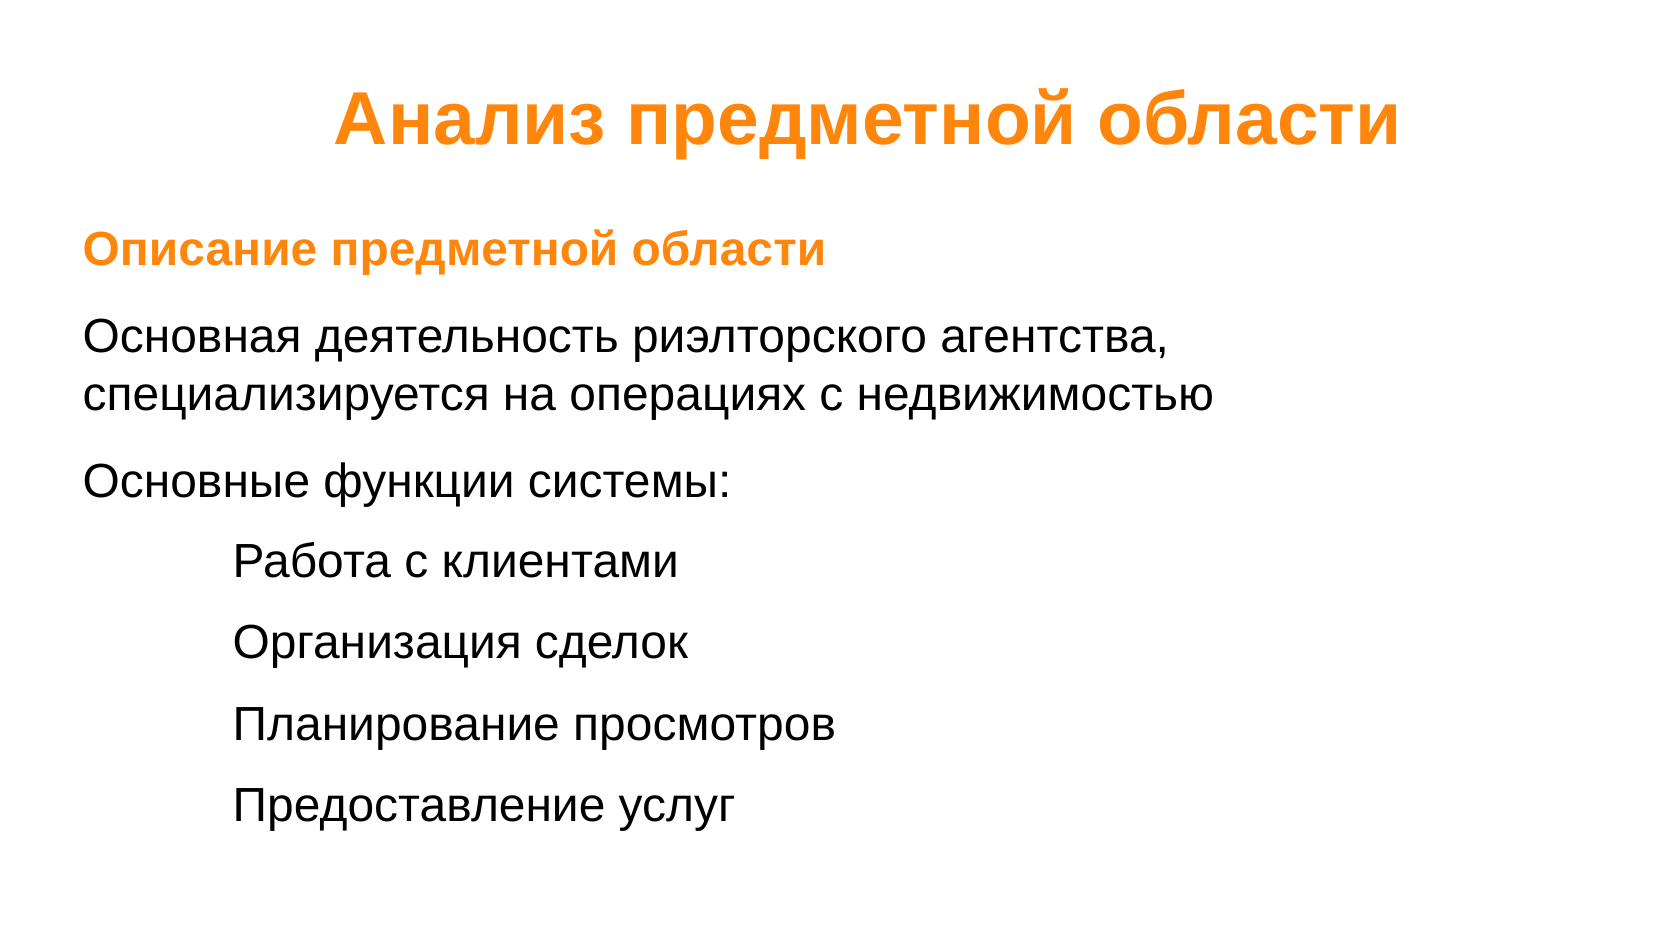

# Анализ предметной области
Описание предметной области
Основная деятельность риэлторского агентства, специализируется на операциях с недвижимостью
Основные функции системы:
Работа с клиентами
Организация сделок
Планирование просмотров
Предоставление услуг